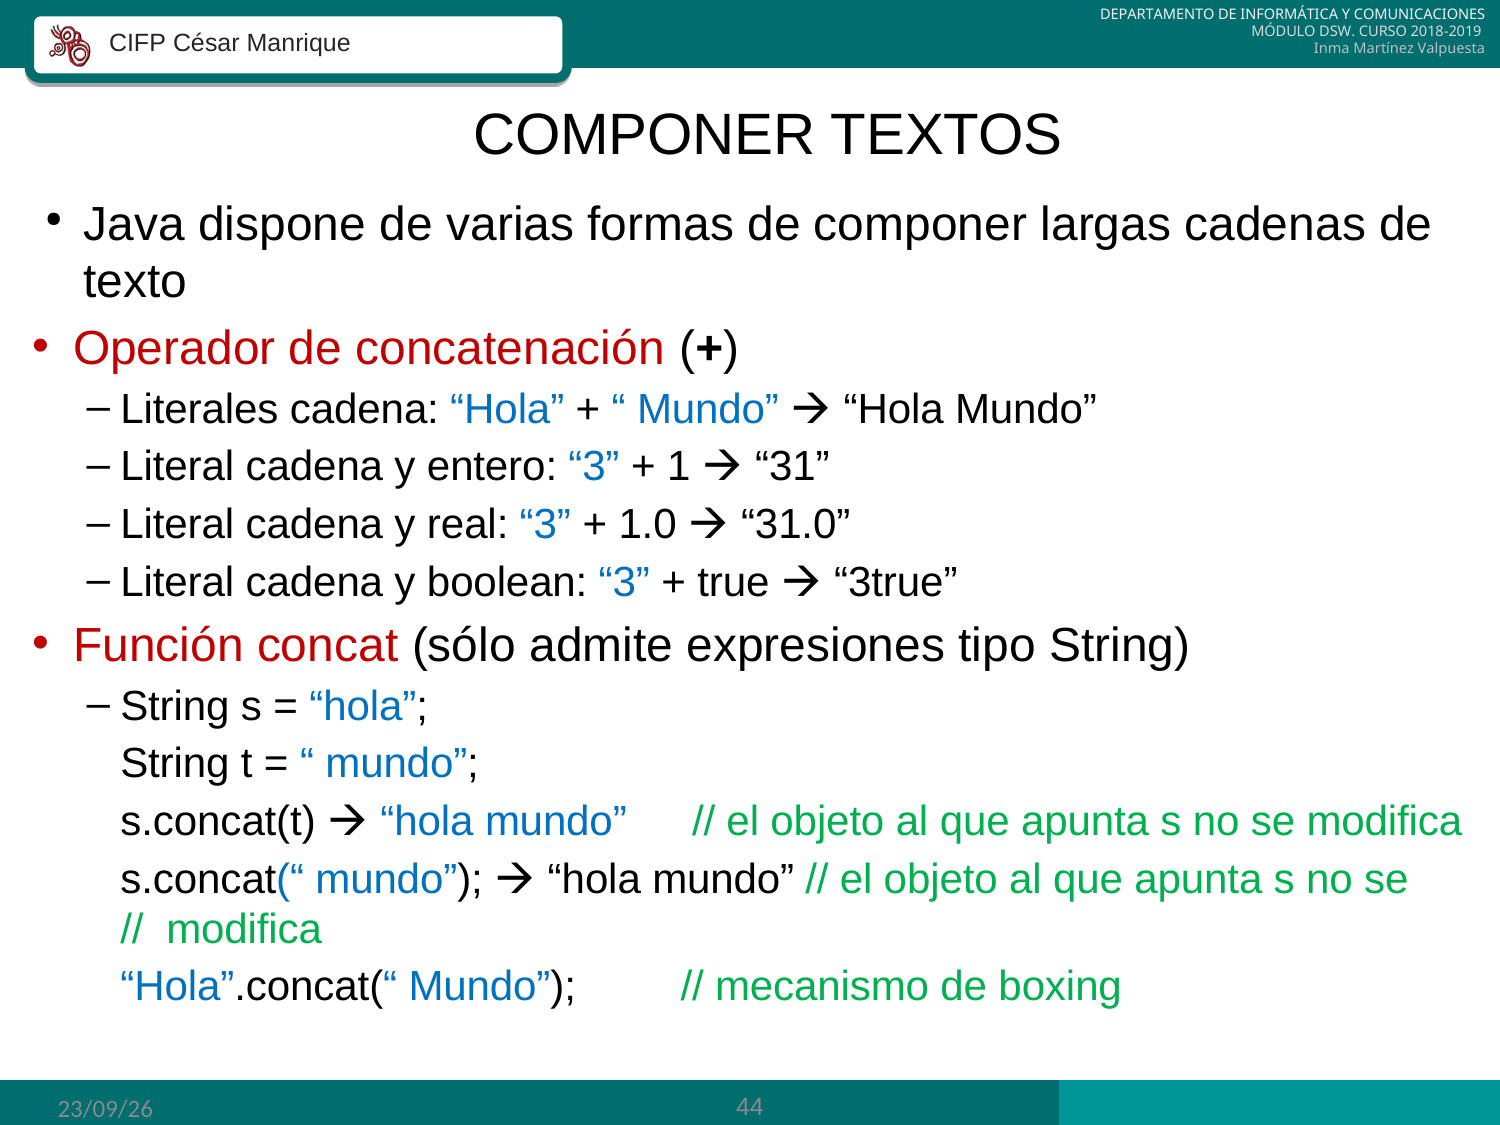

# COMPONER TEXTOS
Java dispone de varias formas de componer largas cadenas de texto
Operador de concatenación (+)
Literales cadena: “Hola” + “ Mundo”  “Hola Mundo”
Literal cadena y entero: “3” + 1  “31”
Literal cadena y real: “3” + 1.0  “31.0”
Literal cadena y boolean: “3” + true  “3true”
Función concat (sólo admite expresiones tipo String)
String s = “hola”;
	String t = “ mundo”;
	s.concat(t)  “hola mundo”	 // el objeto al que apunta s no se modifica
	s.concat(“ mundo”);  “hola mundo” // el objeto al que apunta s no se 						// modifica
	“Hola”.concat(“ Mundo”);	// mecanismo de boxing